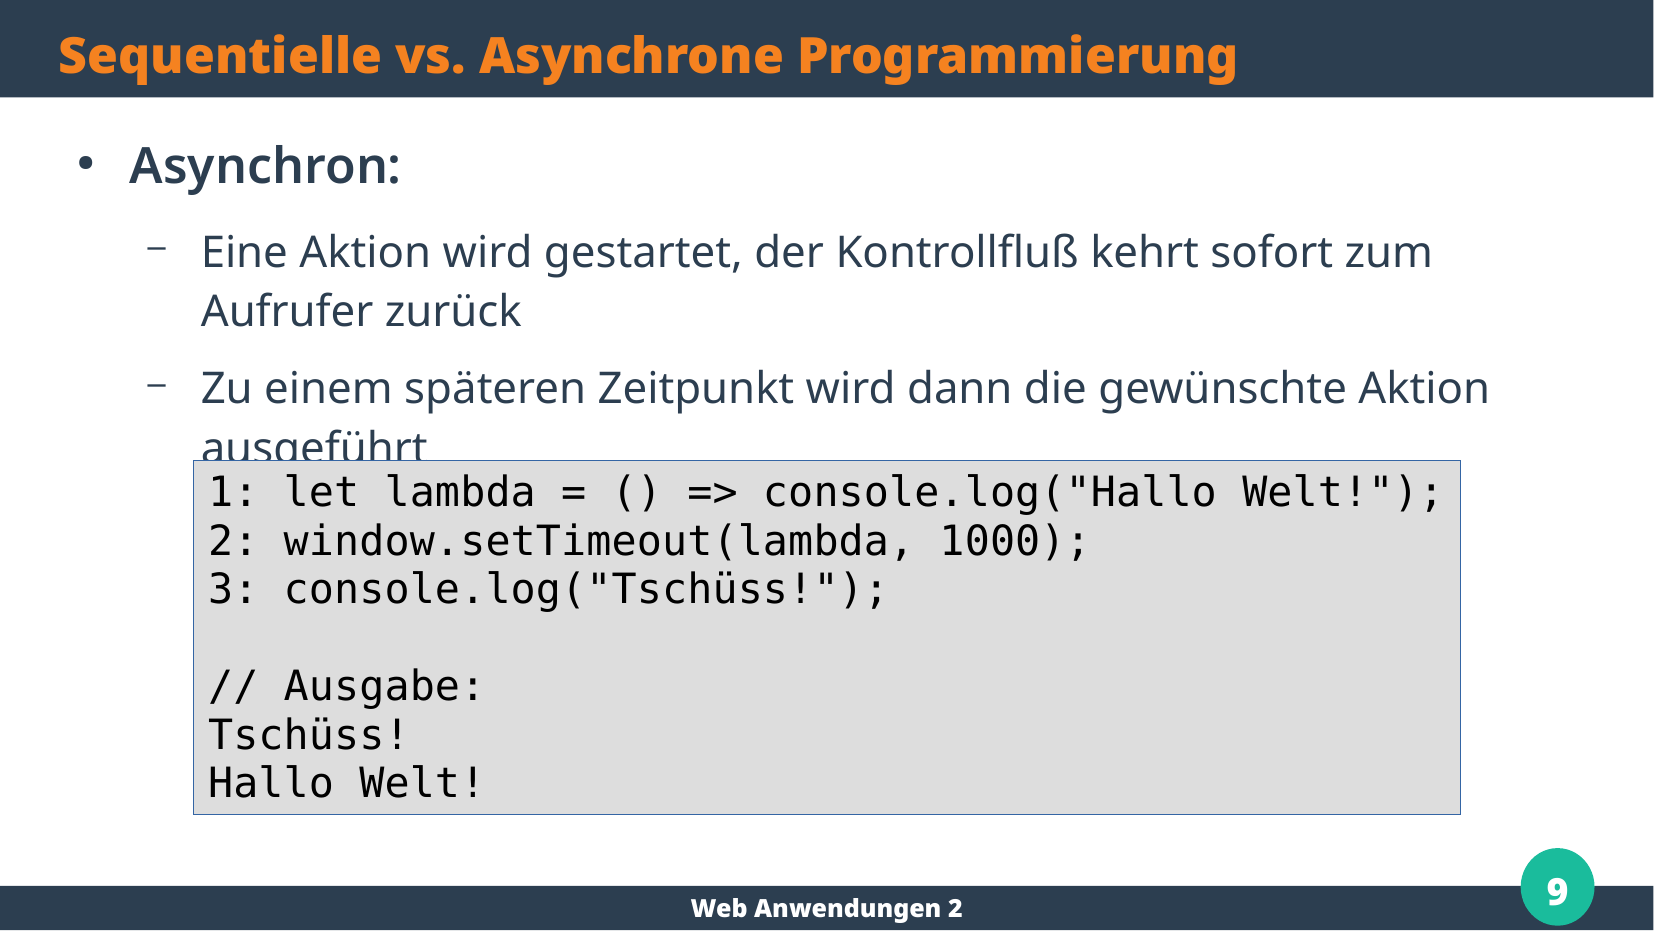

# Sequentielle vs. Asynchrone Programmierung
Asynchron:
Eine Aktion wird gestartet, der Kontrollfluß kehrt sofort zum Aufrufer zurück
Zu einem späteren Zeitpunkt wird dann die gewünschte Aktion ausgeführt
1: let lambda = () => console.log("Hallo Welt!");
2: window.setTimeout(lambda, 1000);
3: console.log("Tschüss!");
// Ausgabe:
Tschüss!
Hallo Welt!
9